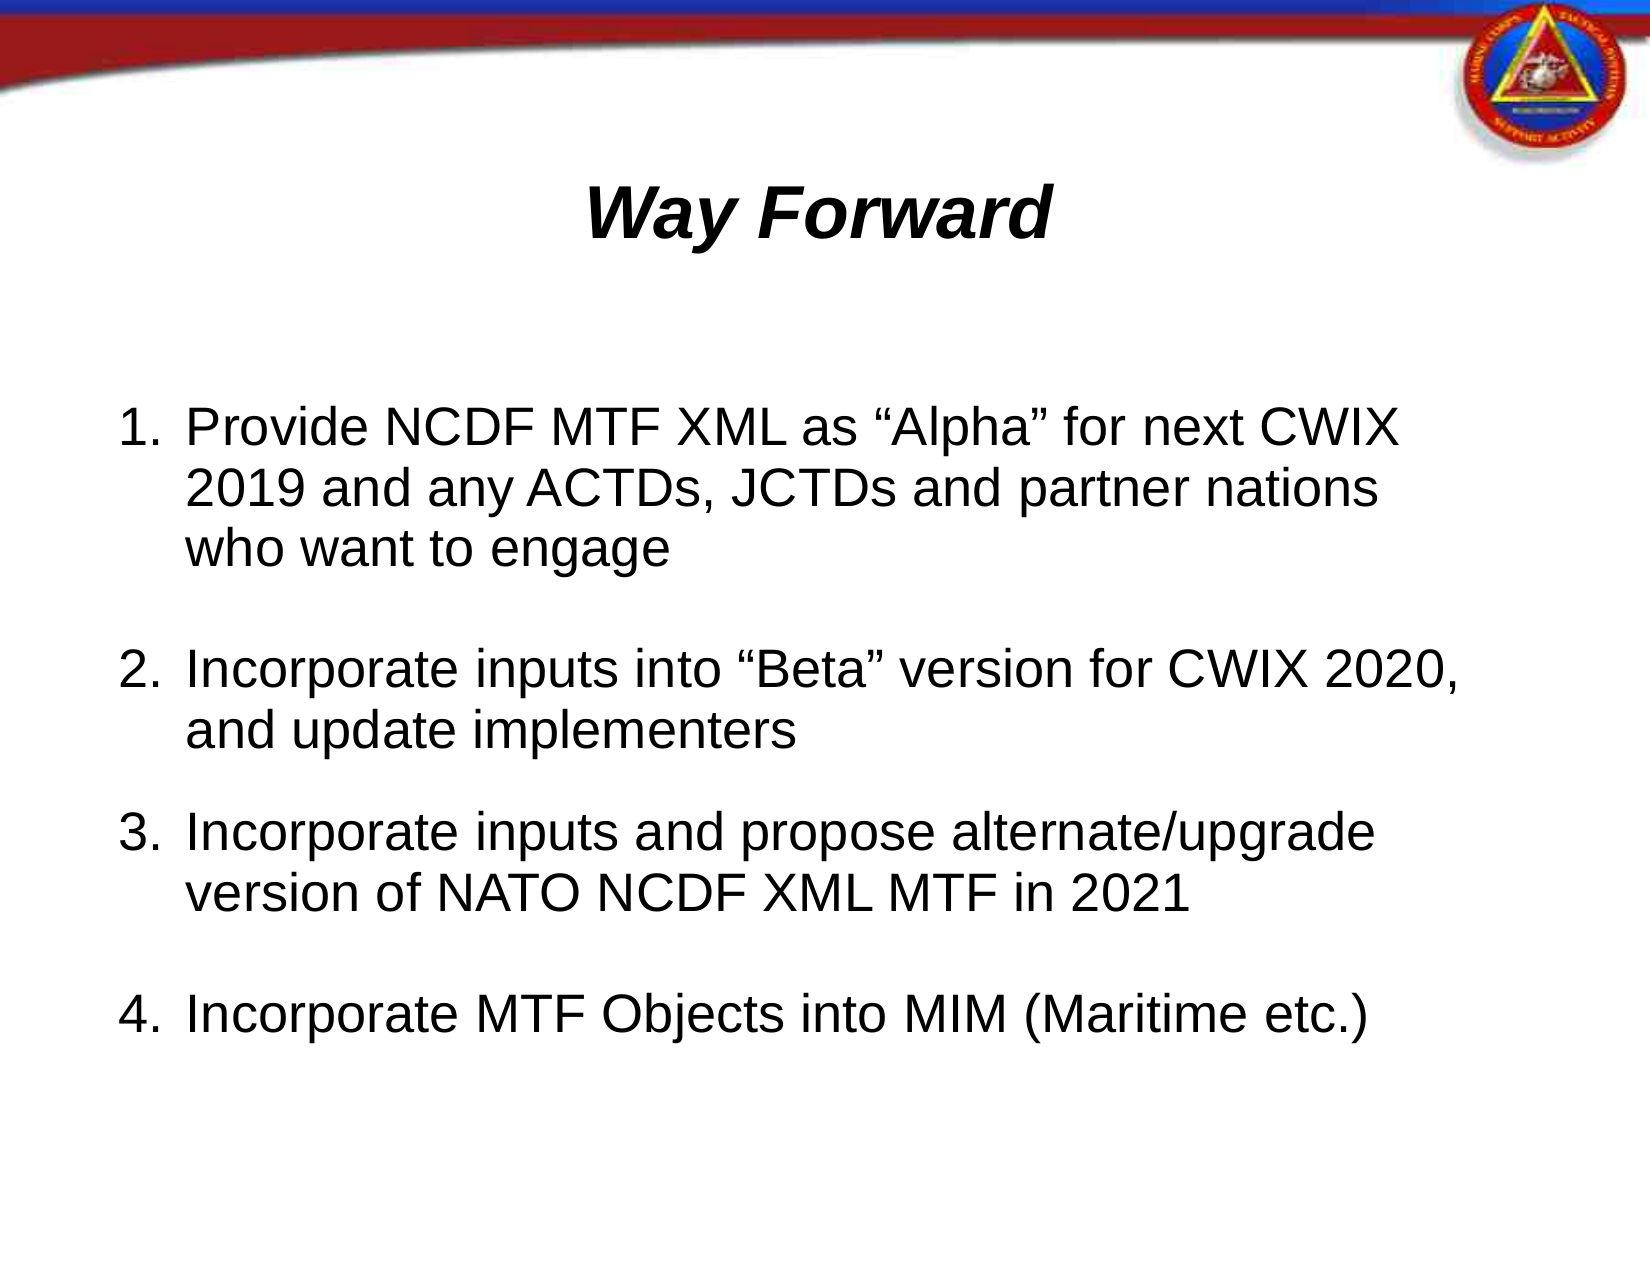

Way Forward
Provide NCDF MTF XML as “Alpha” for next CWIX 2019 and any ACTDs, JCTDs and partner nations who want to engage
Incorporate inputs into “Beta” version for CWIX 2020, and update implementers
Incorporate inputs and propose alternate/upgrade version of NATO NCDF XML MTF in 2021
Incorporate MTF Objects into MIM (Maritime etc.)